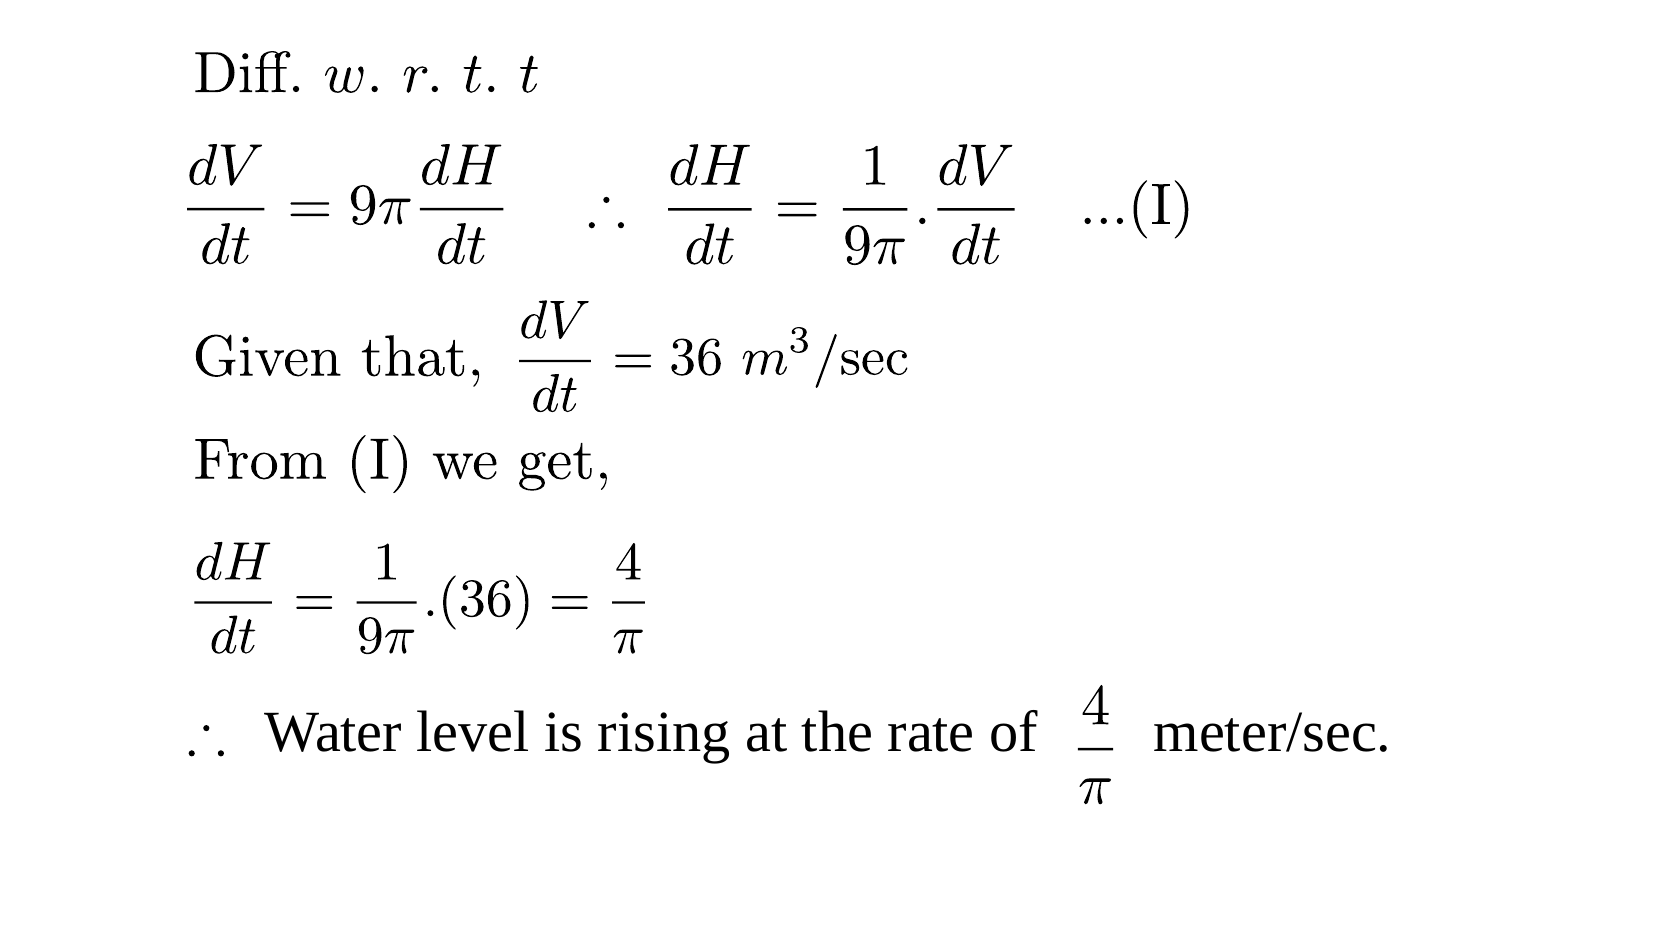

# Water level is rising at the rate of meter/sec.